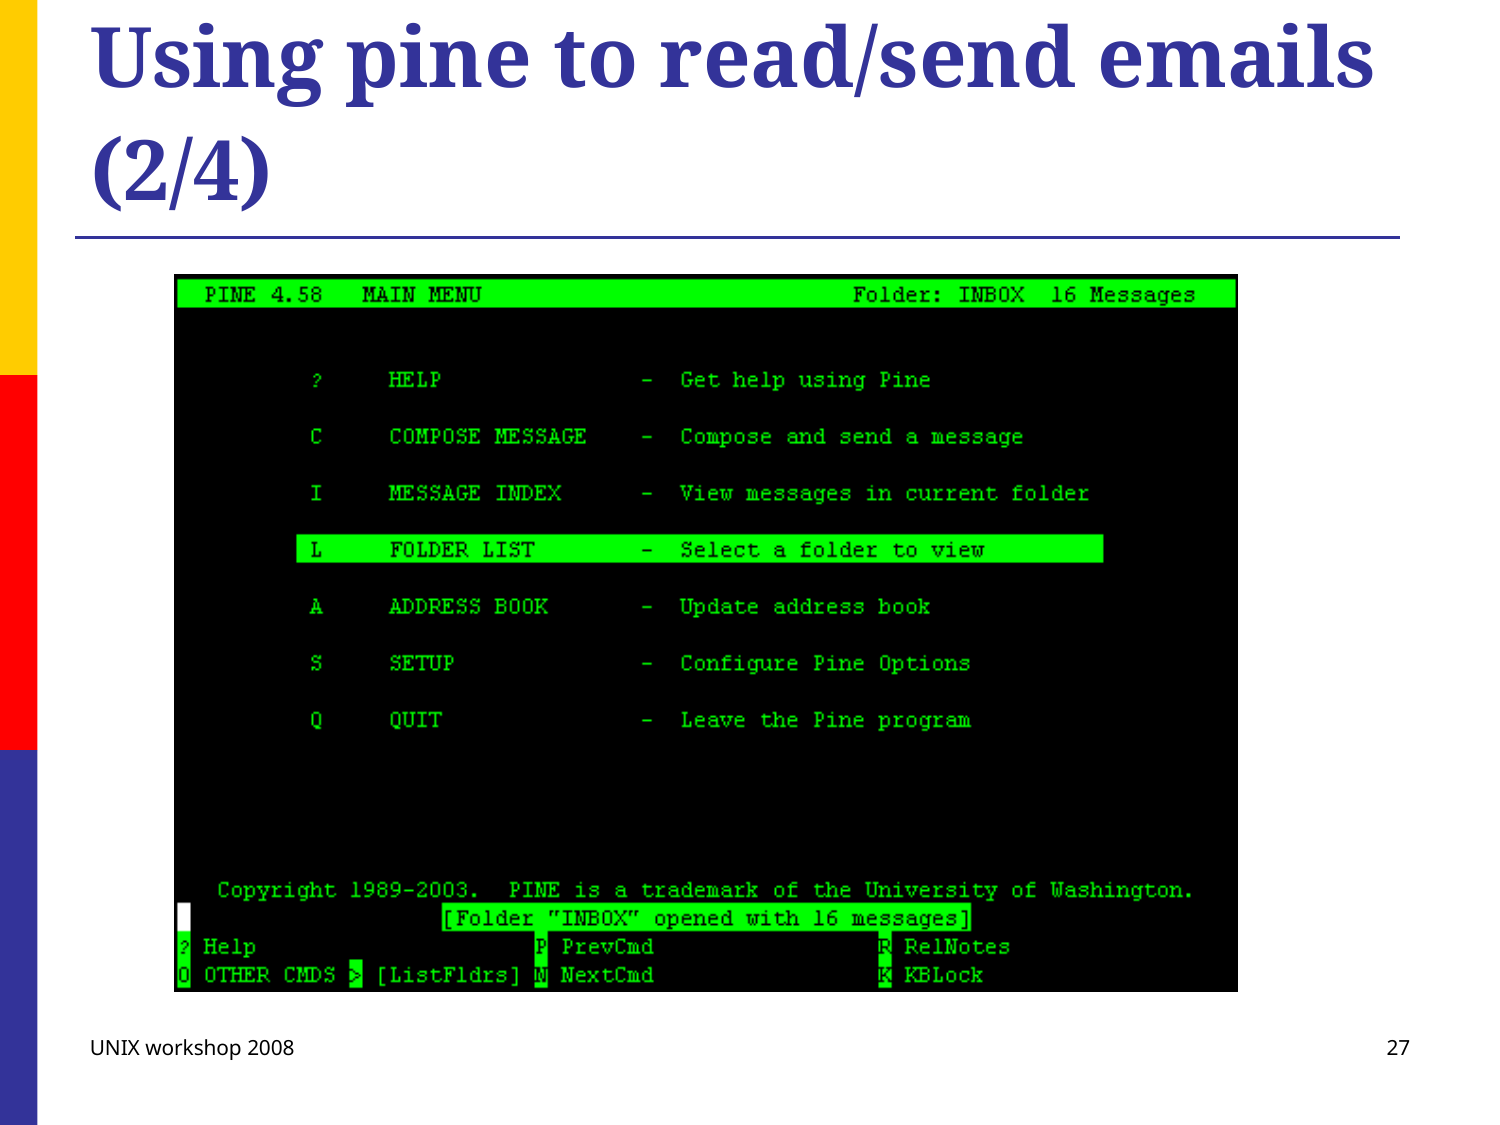

# Using pine to read/send emails (2/4)
UNIX workshop 2008